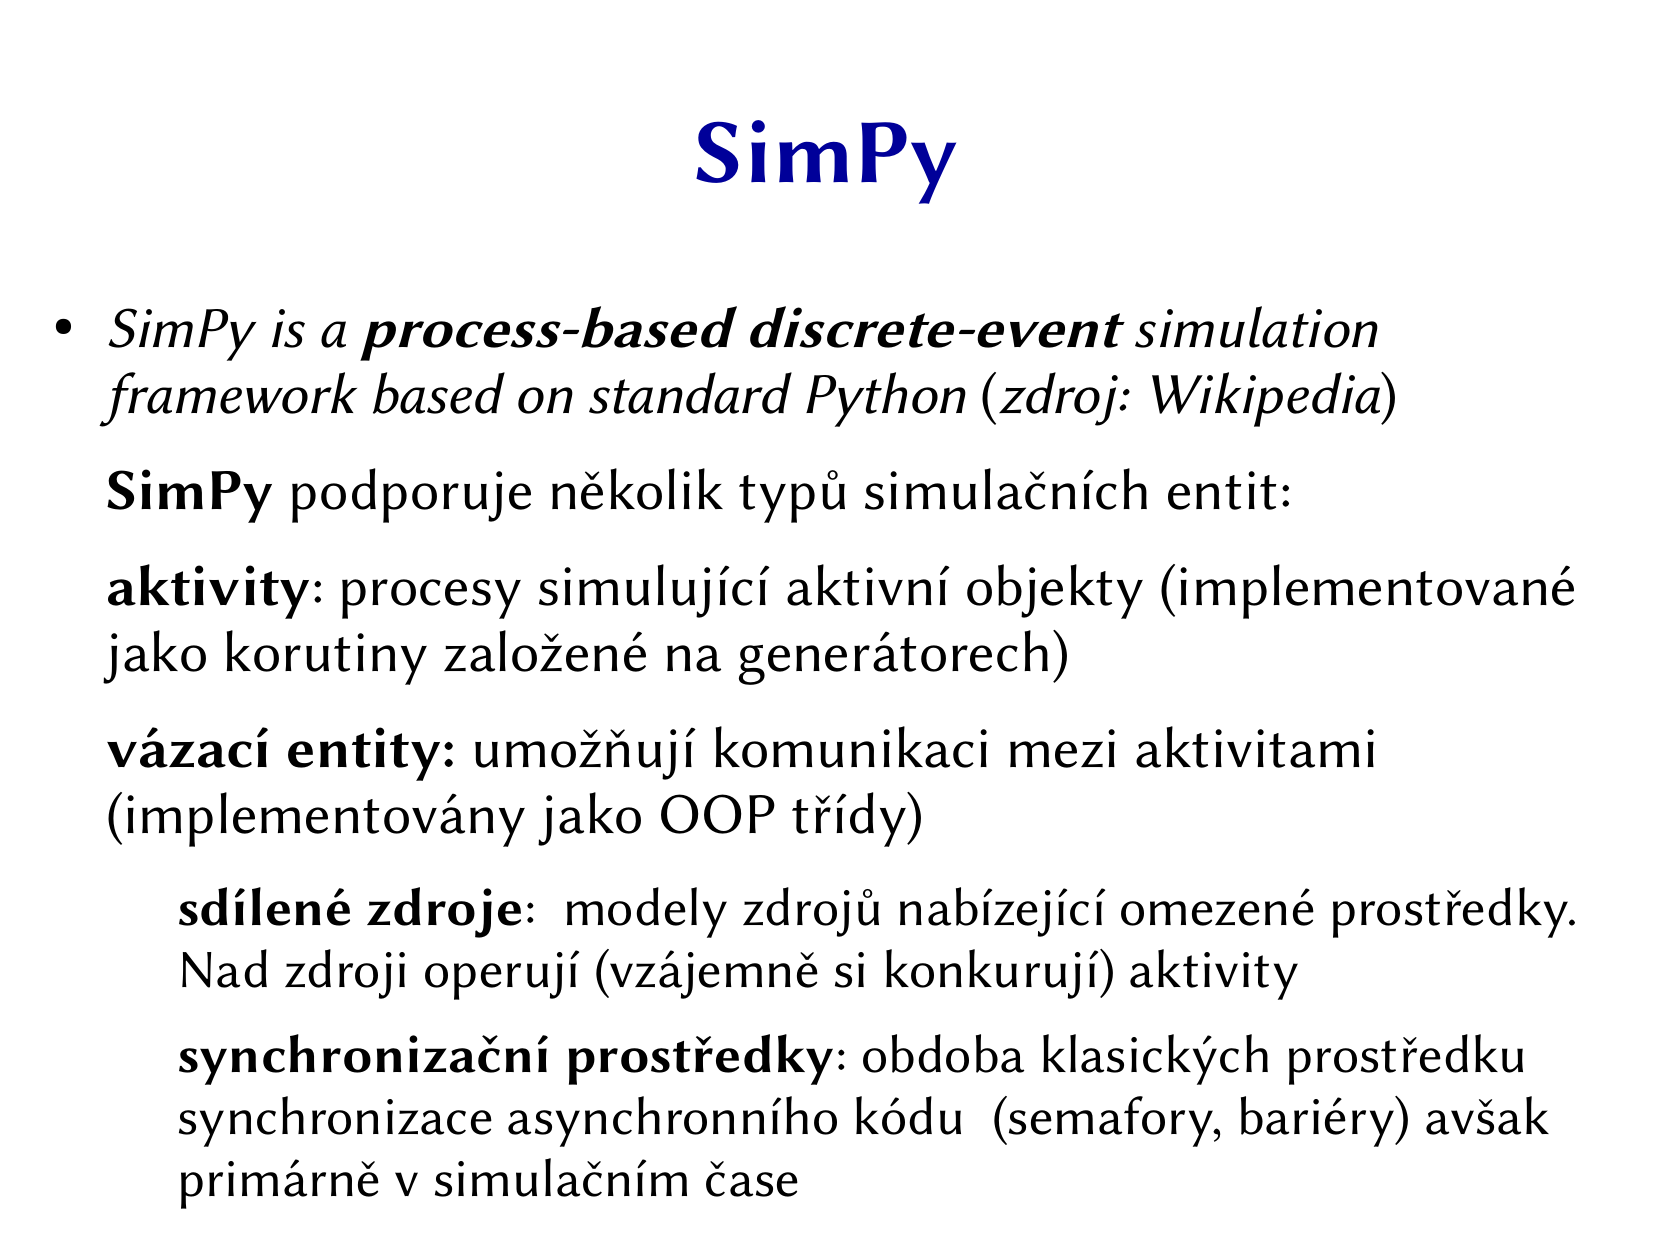

# SimPy
SimPy is a process-based discrete-event simulation framework based on standard Python (zdroj: Wikipedia)
SimPy podporuje několik typů simulačních entit:
aktivity: procesy simulující aktivní objekty (implementované jako korutiny založené na generátorech)
vázací entity: umožňují komunikaci mezi aktivitami (implementovány jako OOP třídy)
sdílené zdroje: modely zdrojů nabízející omezené prostředky. Nad zdroji operují (vzájemně si konkurují) aktivity
synchronizační prostředky: obdoba klasických prostředku synchronizace asynchronního kódu (semafory, bariéry) avšak primárně v simulačním čase